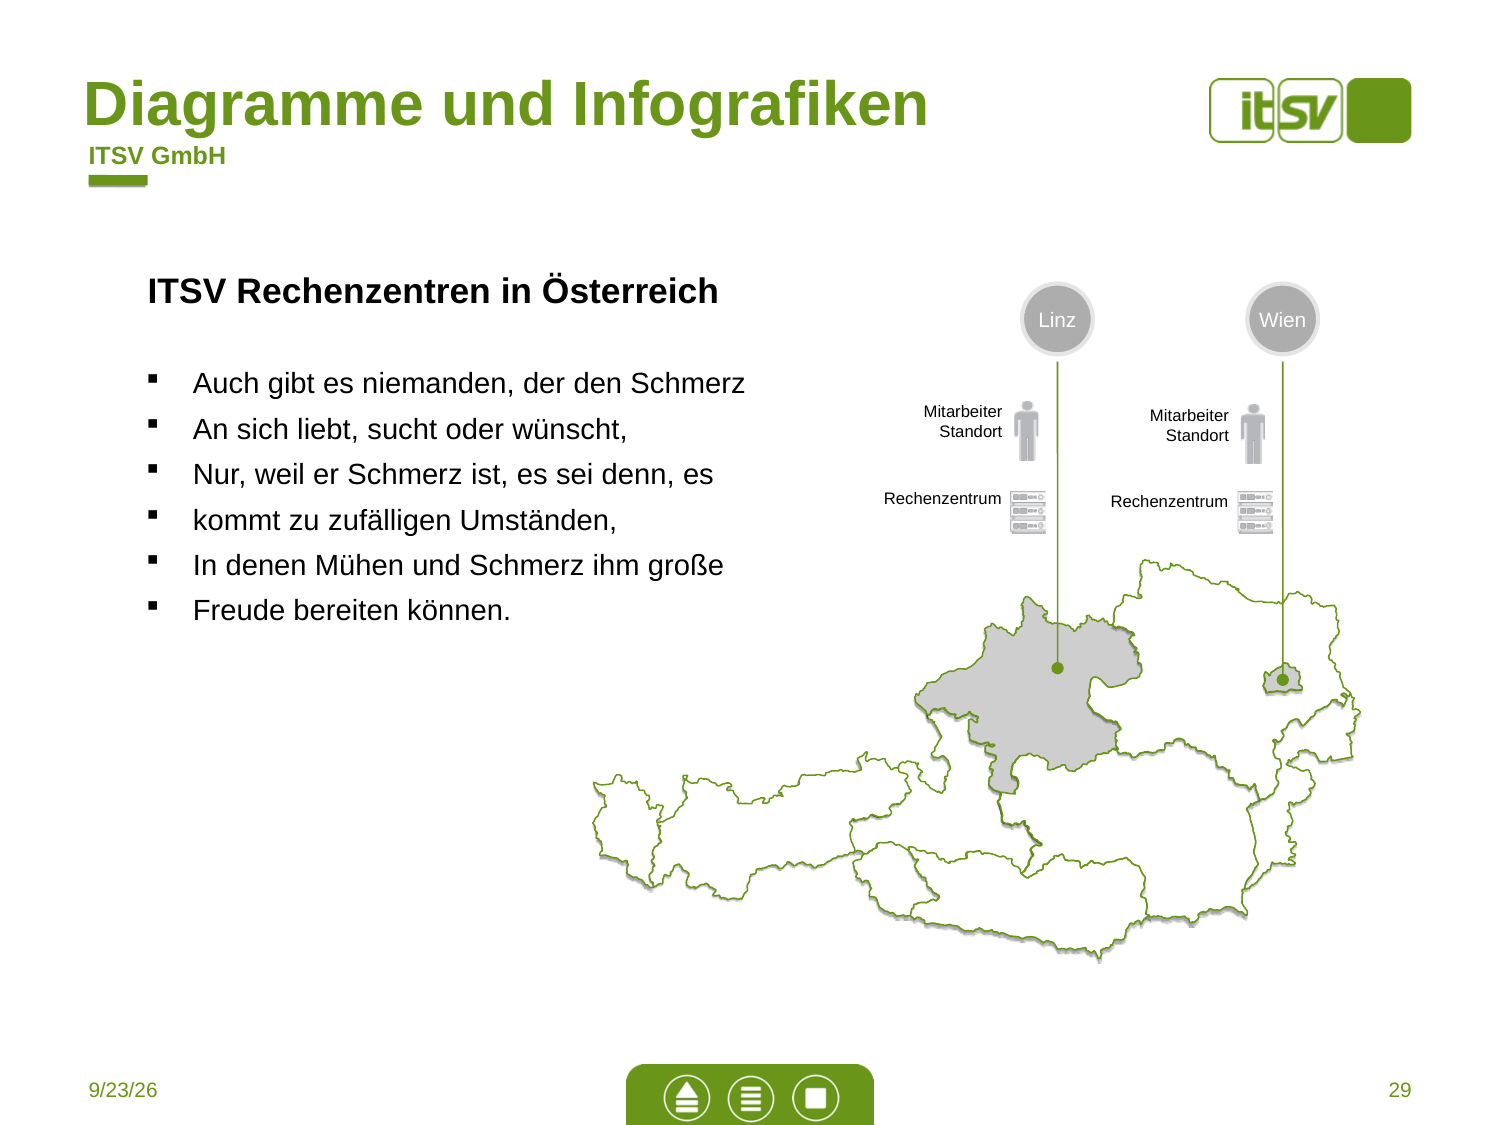

# Diagramme und Infografiken
ITSV Rechenzentren in Österreich
Linz
Wien
Auch gibt es niemanden, der den Schmerz
An sich liebt, sucht oder wünscht,
Nur, weil er Schmerz ist, es sei denn, es
kommt zu zufälligen Umständen,
In denen Mühen und Schmerz ihm große
Freude bereiten können.
Mitarbeiter
Standort
Mitarbeiter
Standort
Rechenzentrum
Rechenzentrum